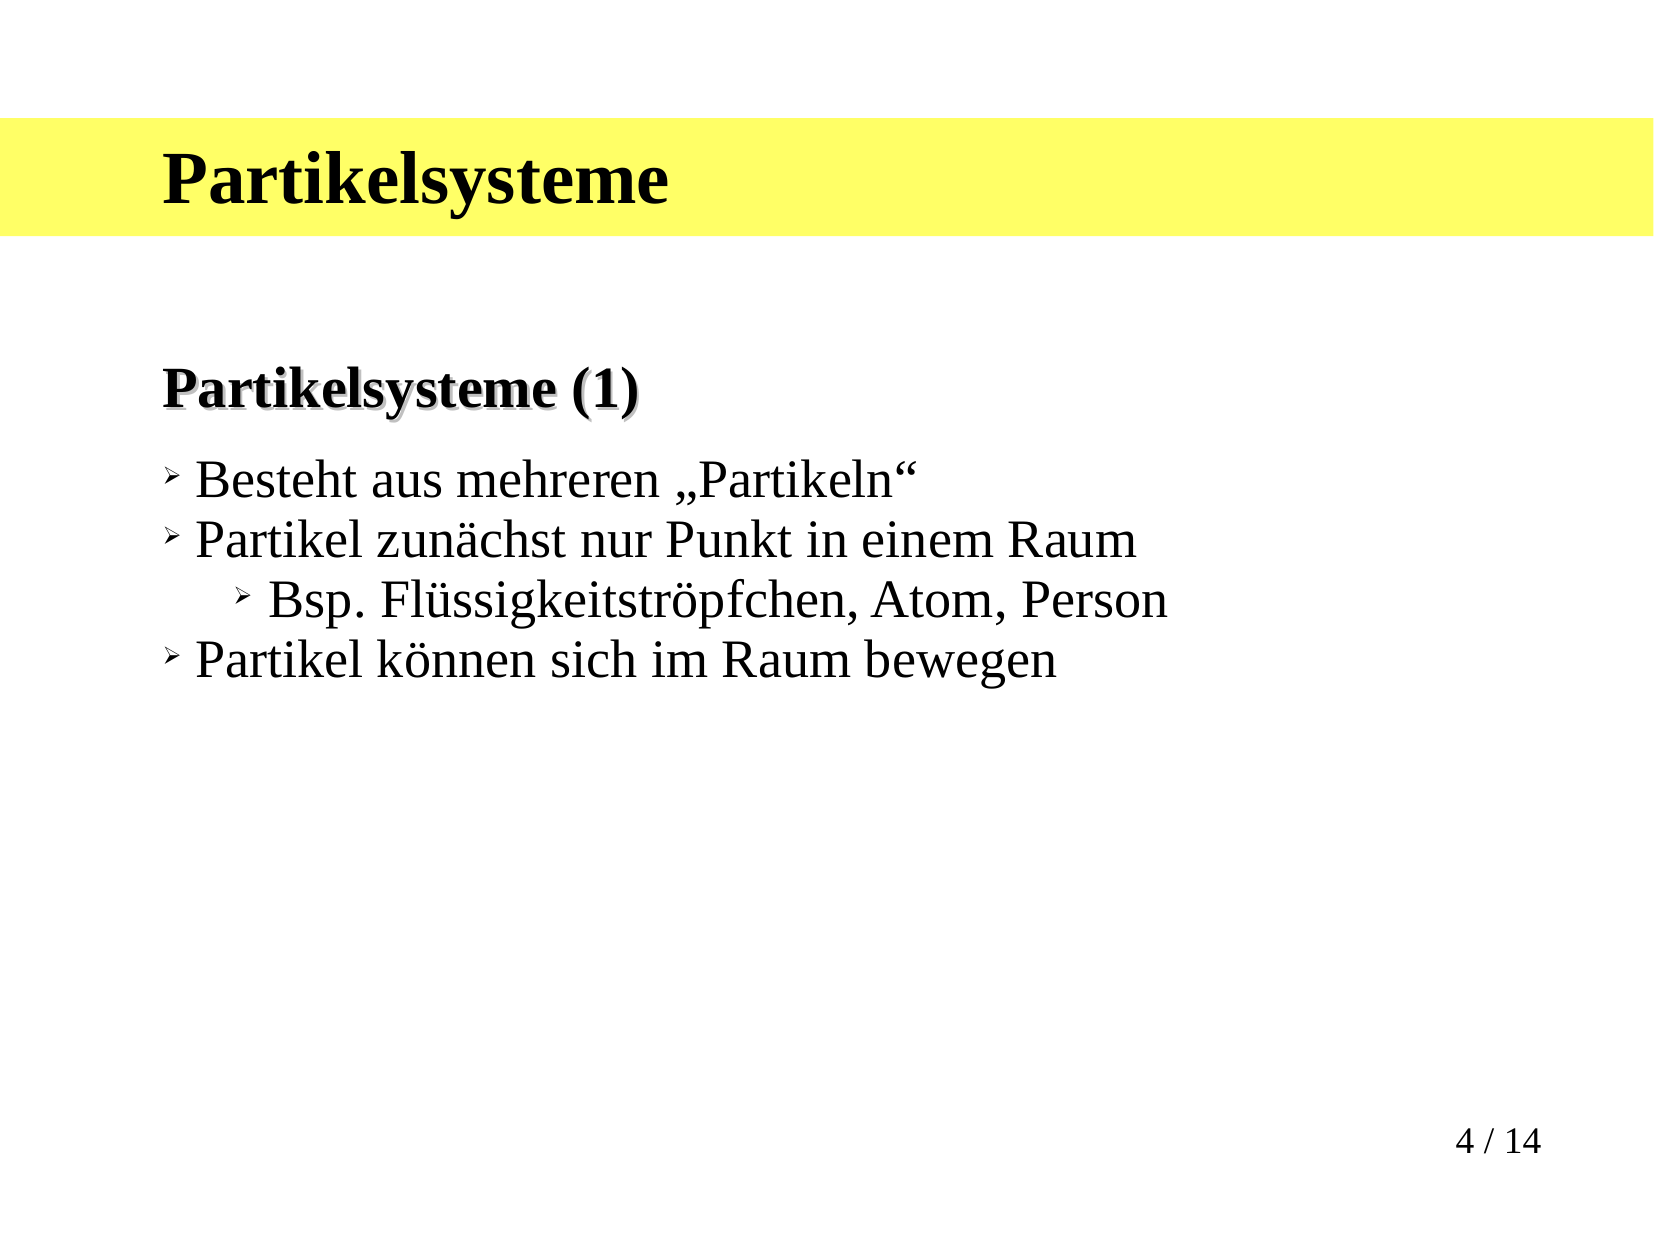

Partikelsysteme
Partikelsysteme (1)
 Besteht aus mehreren „Partikeln“
 Partikel zunächst nur Punkt in einem Raum
Bsp. Flüssigkeitströpfchen, Atom, Person
 Partikel können sich im Raum bewegen